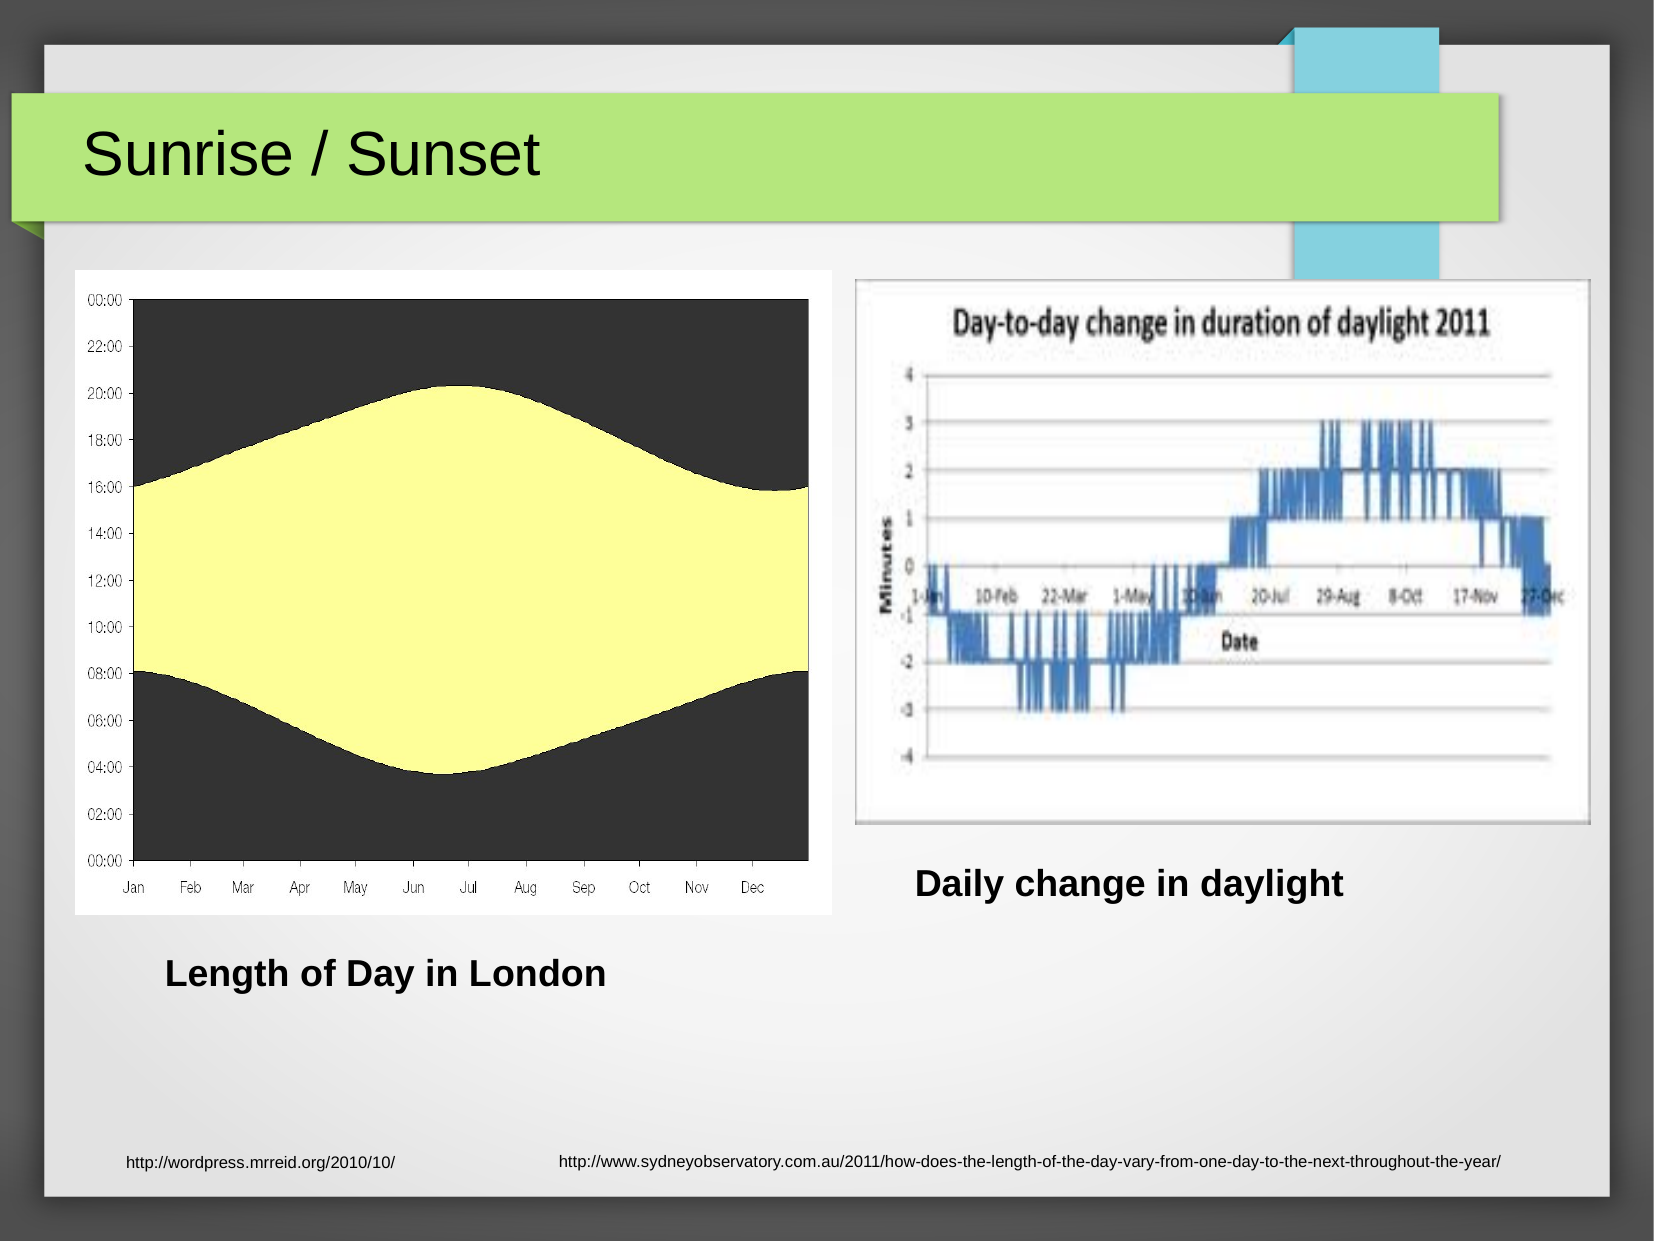

# Sunrise / Sunset
Daily change in daylight
Length of Day in London
http://www.sydneyobservatory.com.au/2011/how-does-the-length-of-the-day-vary-from-one-day-to-the-next-throughout-the-year/
http://wordpress.mrreid.org/2010/10/